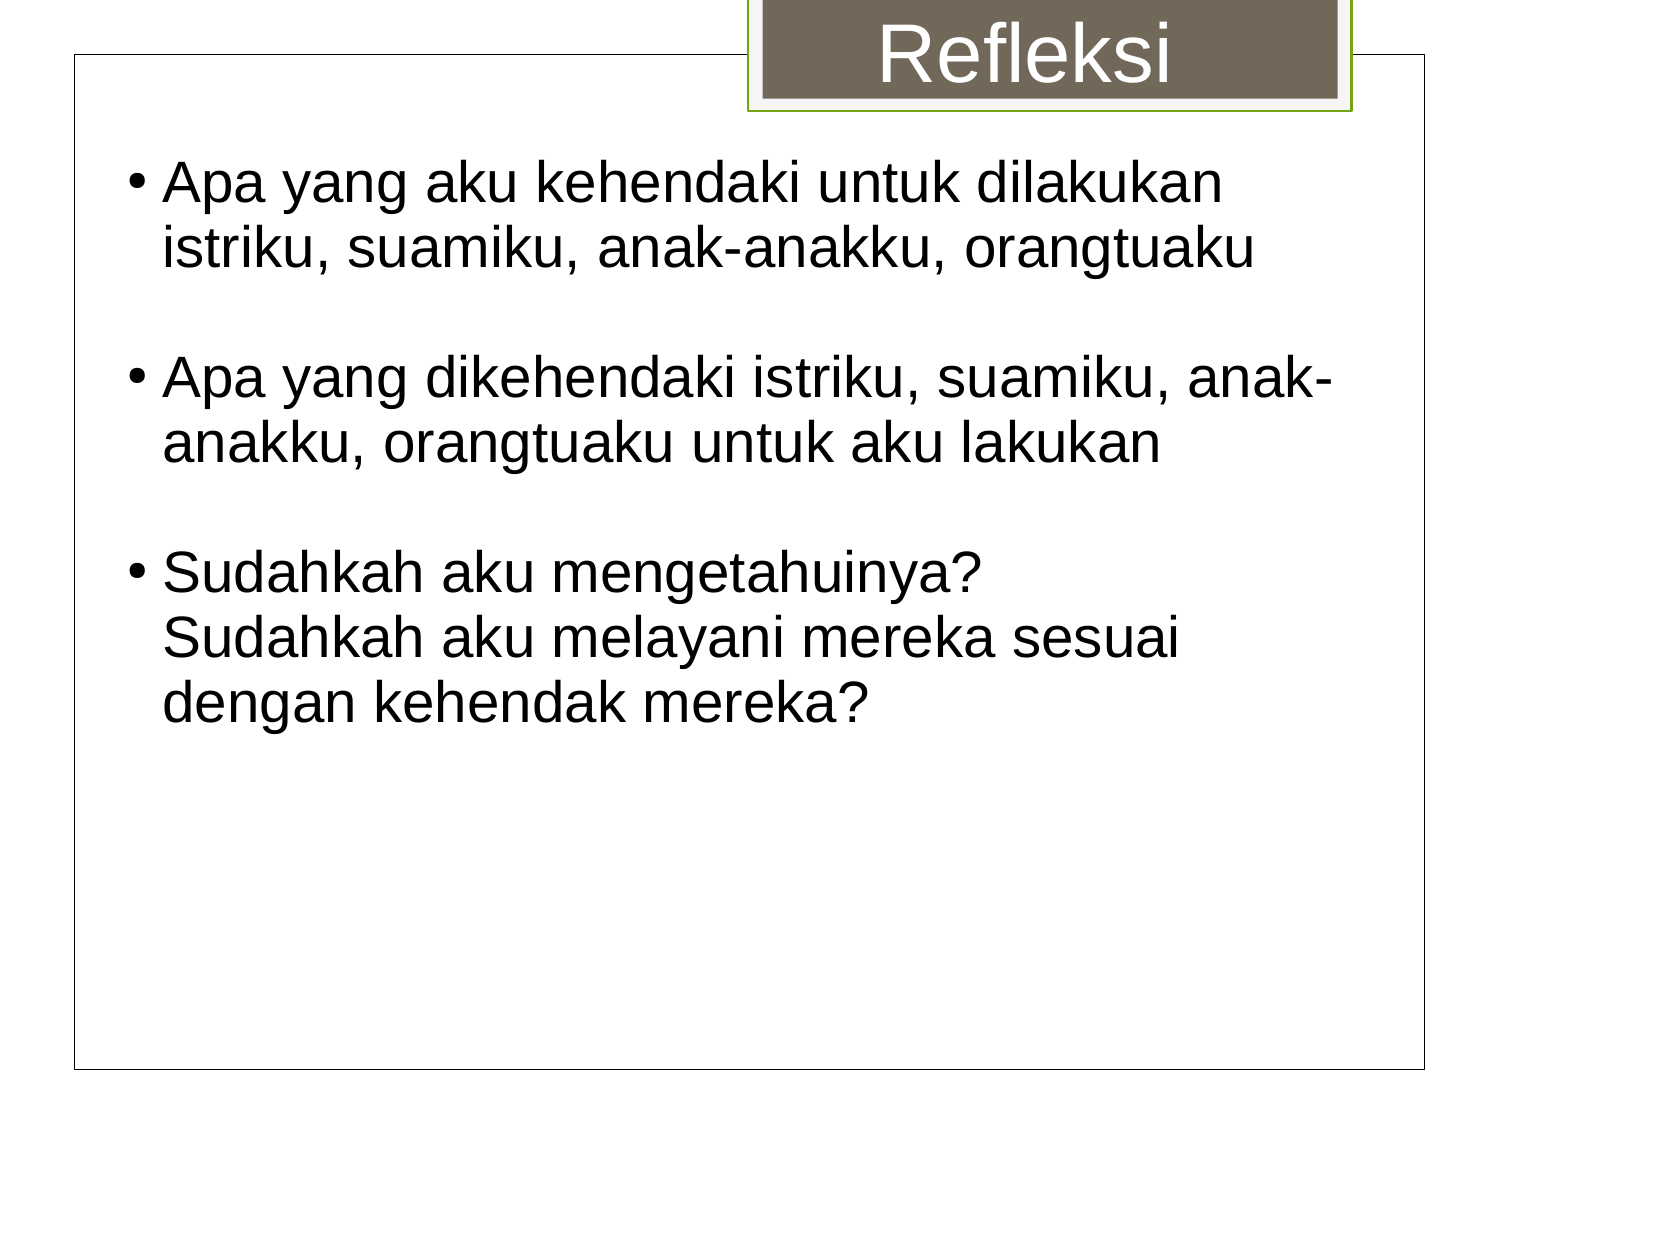

Refleksi
Apa yang aku kehendaki untuk dilakukan istriku, suamiku, anak-anakku, orangtuaku
Apa yang dikehendaki istriku, suamiku, anak-anakku, orangtuaku untuk aku lakukan
Sudahkah aku mengetahuinya?
Sudahkah aku melayani mereka sesuai dengan kehendak mereka?